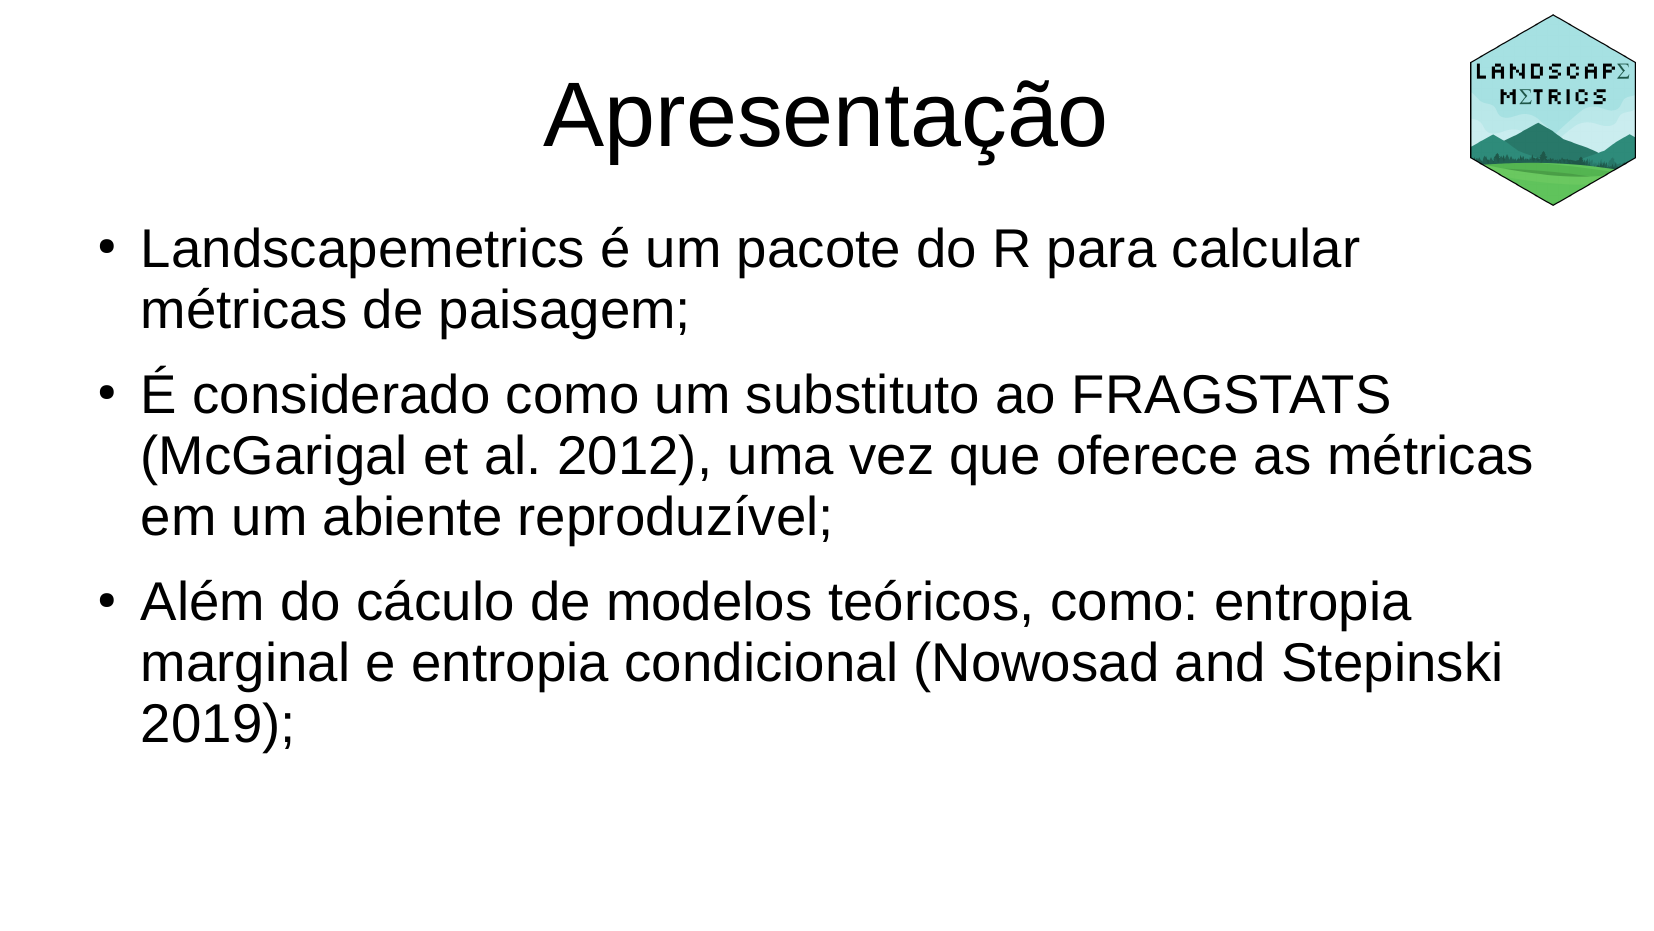

# Apresentação
Landscapemetrics é um pacote do R para calcular métricas de paisagem;
É considerado como um substituto ao FRAGSTATS (McGarigal et al. 2012), uma vez que oferece as métricas em um abiente reproduzível;
Além do cáculo de modelos teóricos, como: entropia marginal e entropia condicional (Nowosad and Stepinski 2019);